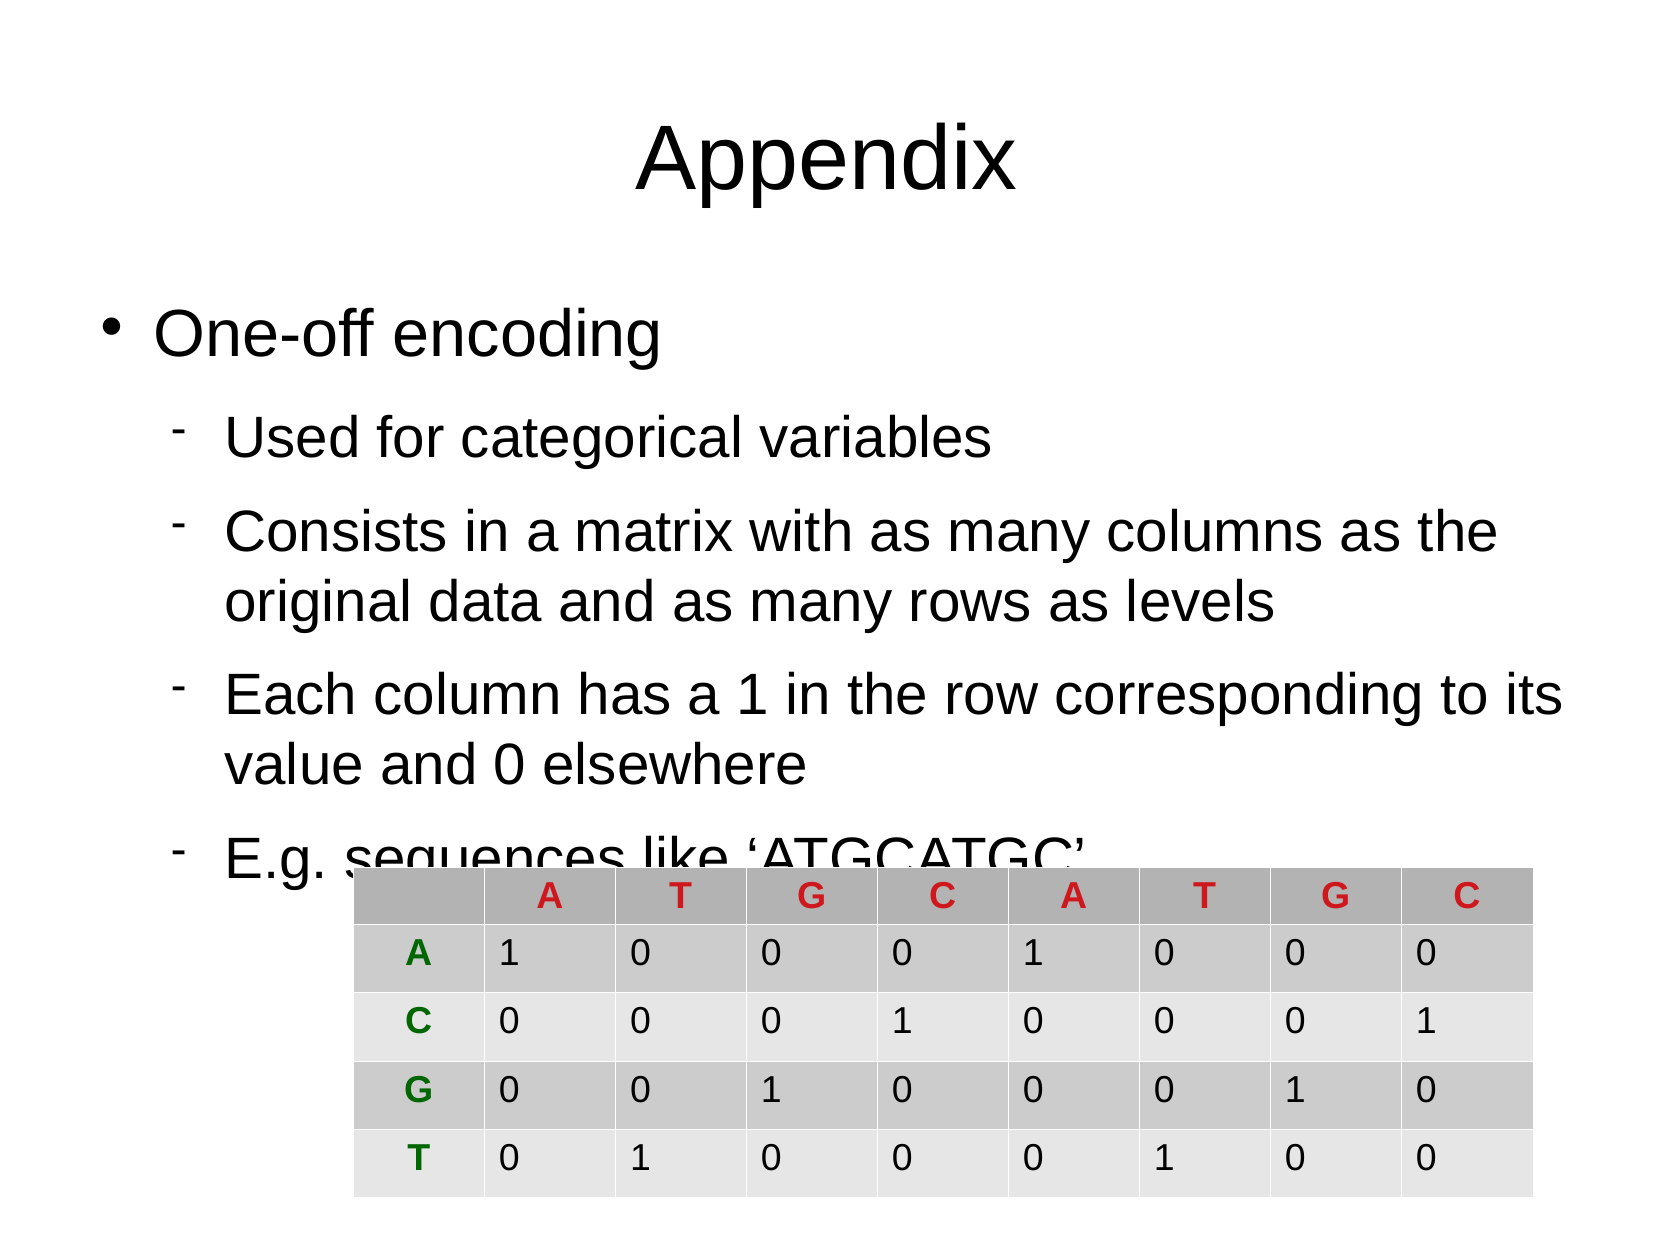

Appendix
One-off encoding
Used for categorical variables
Consists in a matrix with as many columns as the original data and as many rows as levels
Each column has a 1 in the row corresponding to its value and 0 elsewhere
E.g. sequences like ‘ATGCATGC’
| | A | T | G | C | A | T | G | C |
| --- | --- | --- | --- | --- | --- | --- | --- | --- |
| A | 1 | 0 | 0 | 0 | 1 | 0 | 0 | 0 |
| C | 0 | 0 | 0 | 1 | 0 | 0 | 0 | 1 |
| G | 0 | 0 | 1 | 0 | 0 | 0 | 1 | 0 |
| T | 0 | 1 | 0 | 0 | 0 | 1 | 0 | 0 |